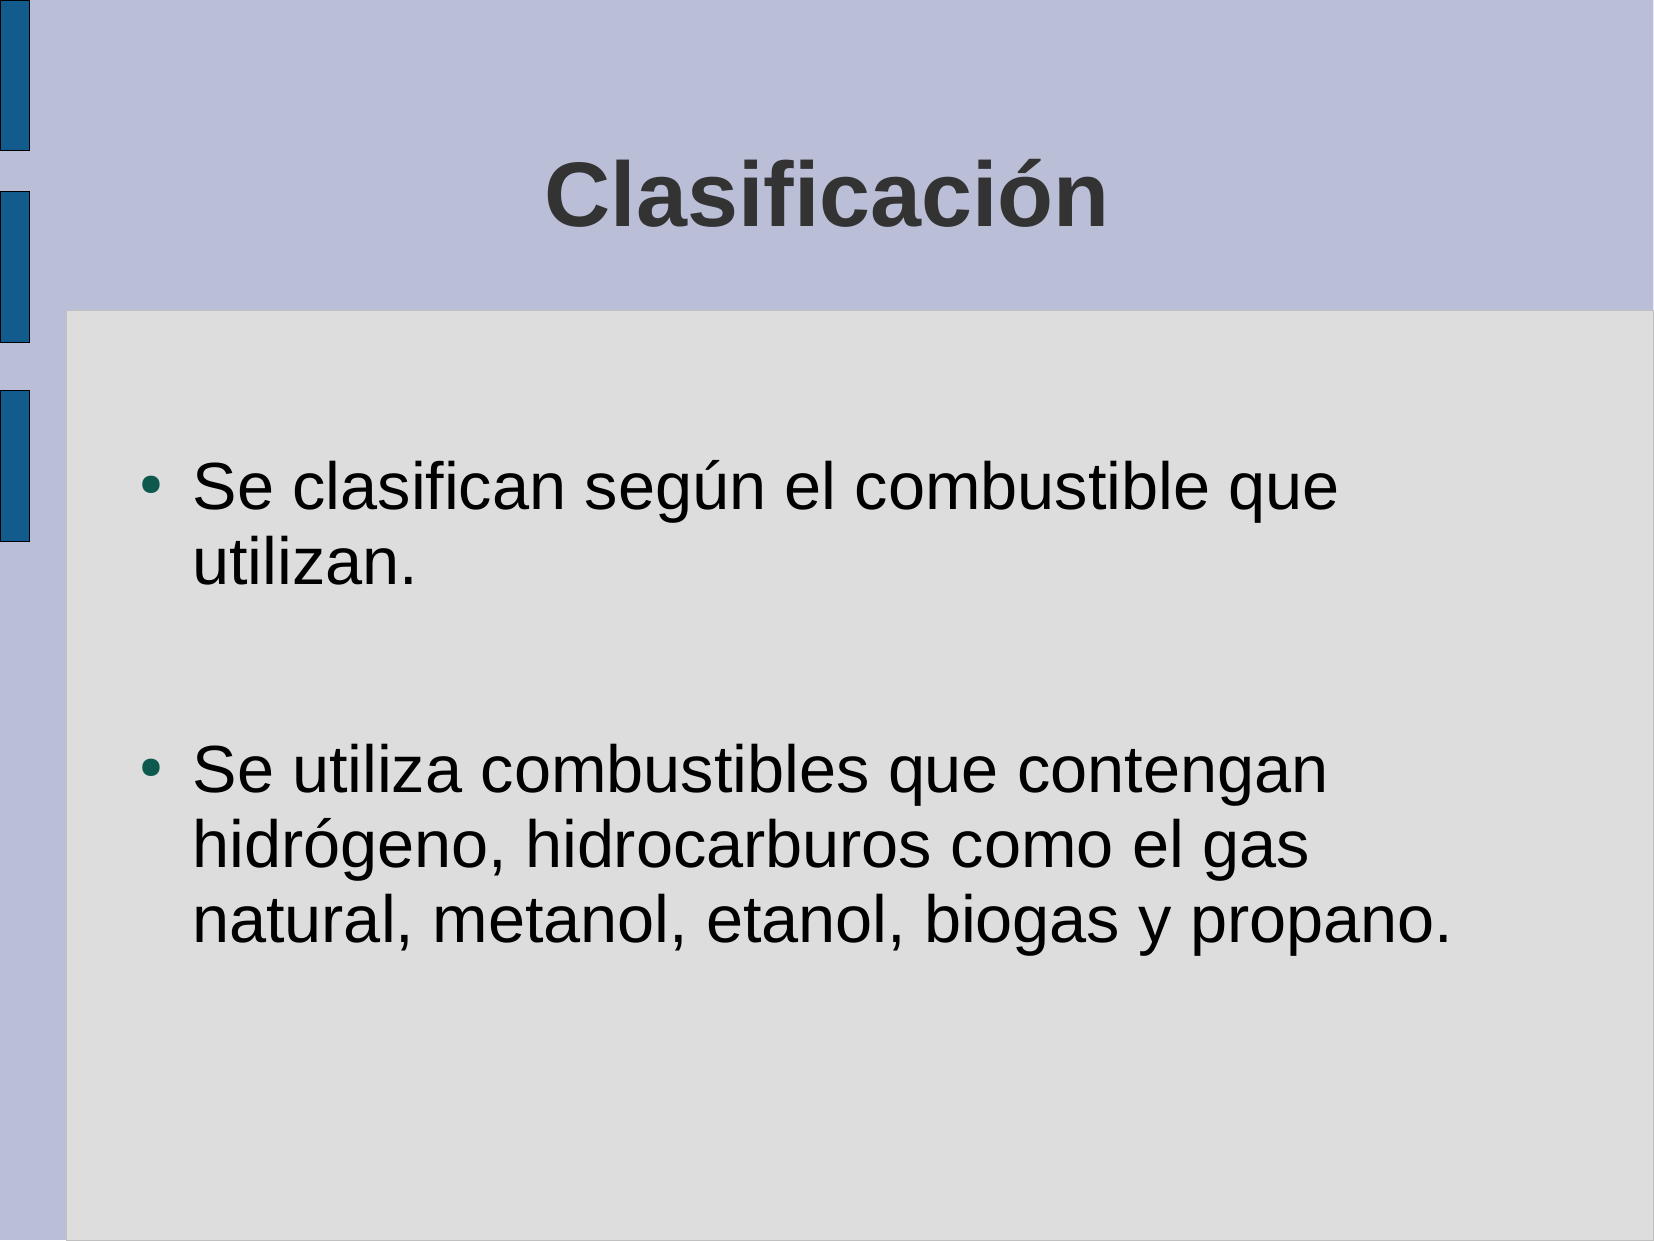

# Clasificación
Se clasifican según el combustible que utilizan.
Se utiliza combustibles que contengan hidrógeno, hidrocarburos como el gas natural, metanol, etanol, biogas y propano.